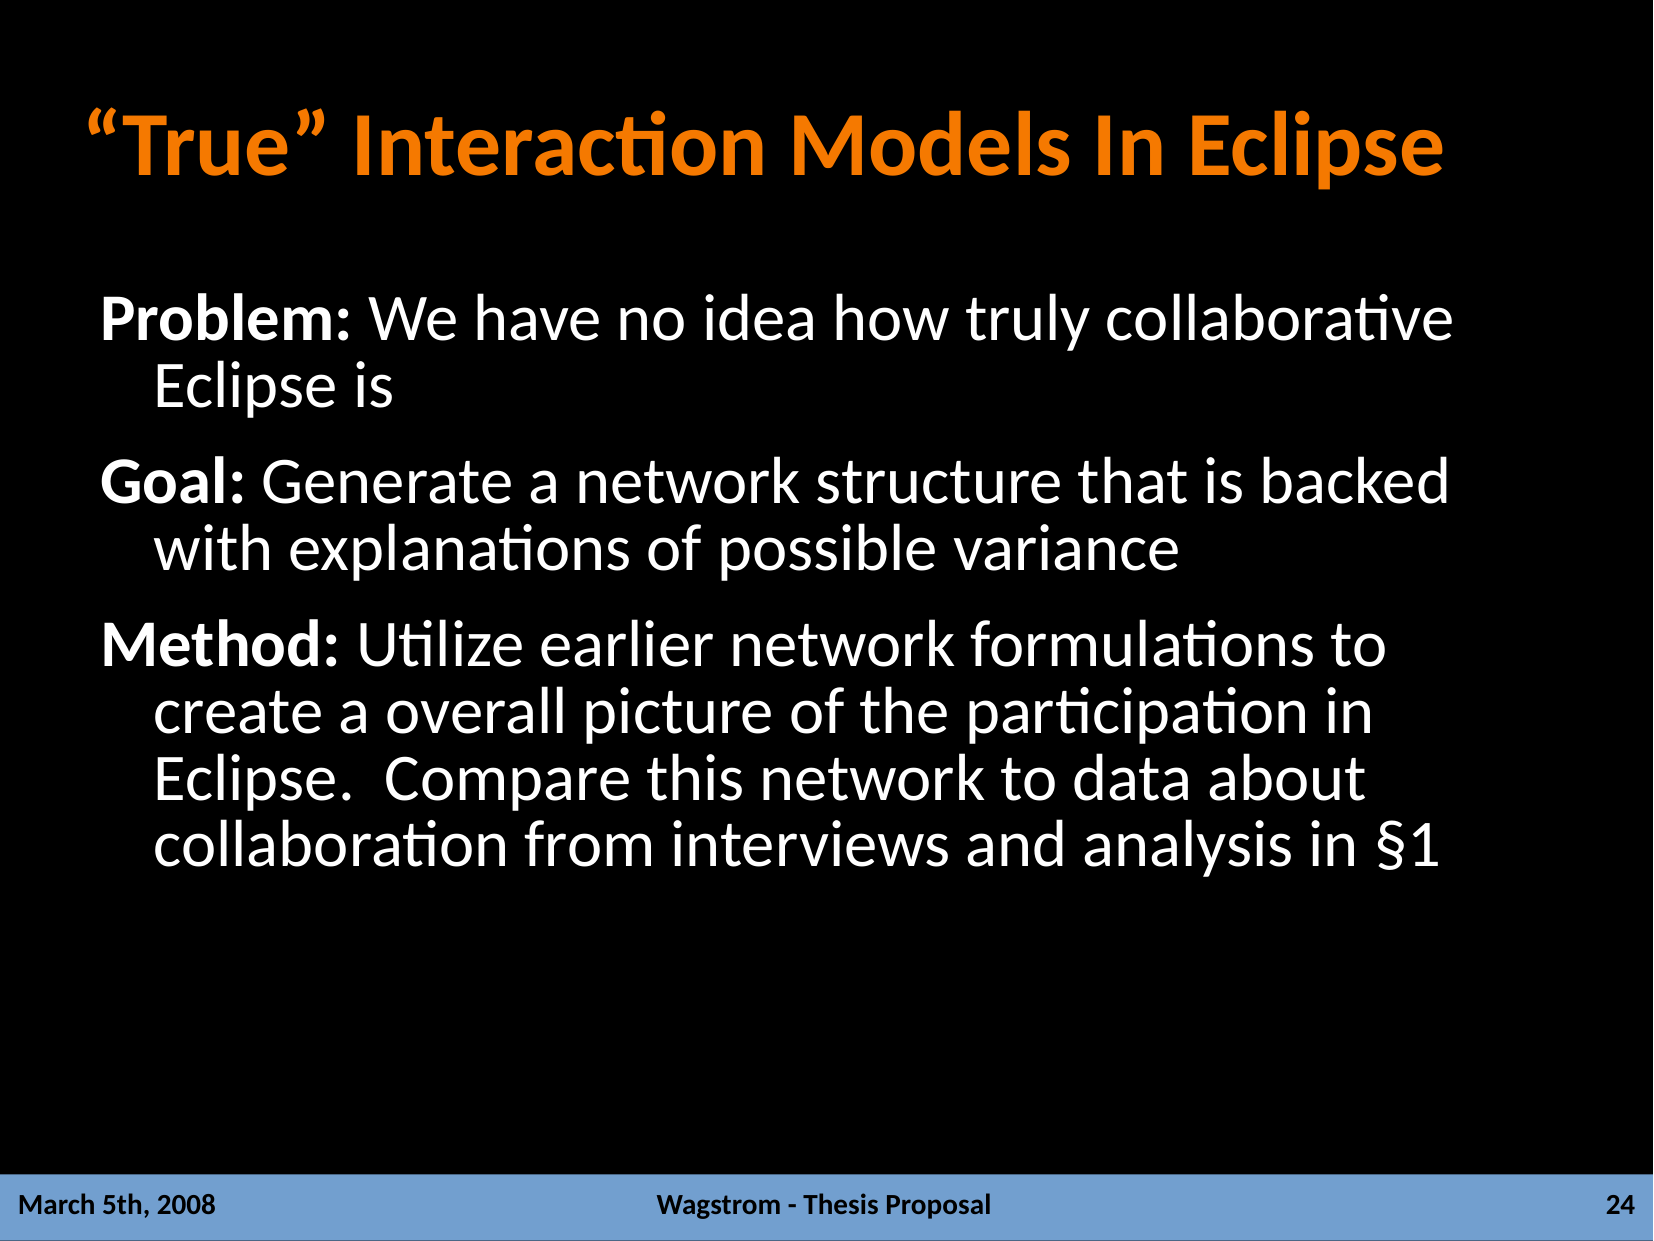

# “True” Interaction Models In Eclipse
Problem: We have no idea how truly collaborative Eclipse is
Goal: Generate a network structure that is backed with explanations of possible variance
Method: Utilize earlier network formulations to create a overall picture of the participation in Eclipse. Compare this network to data about collaboration from interviews and analysis in §1
March 5th, 2008
Wagstrom - Thesis Proposal
24